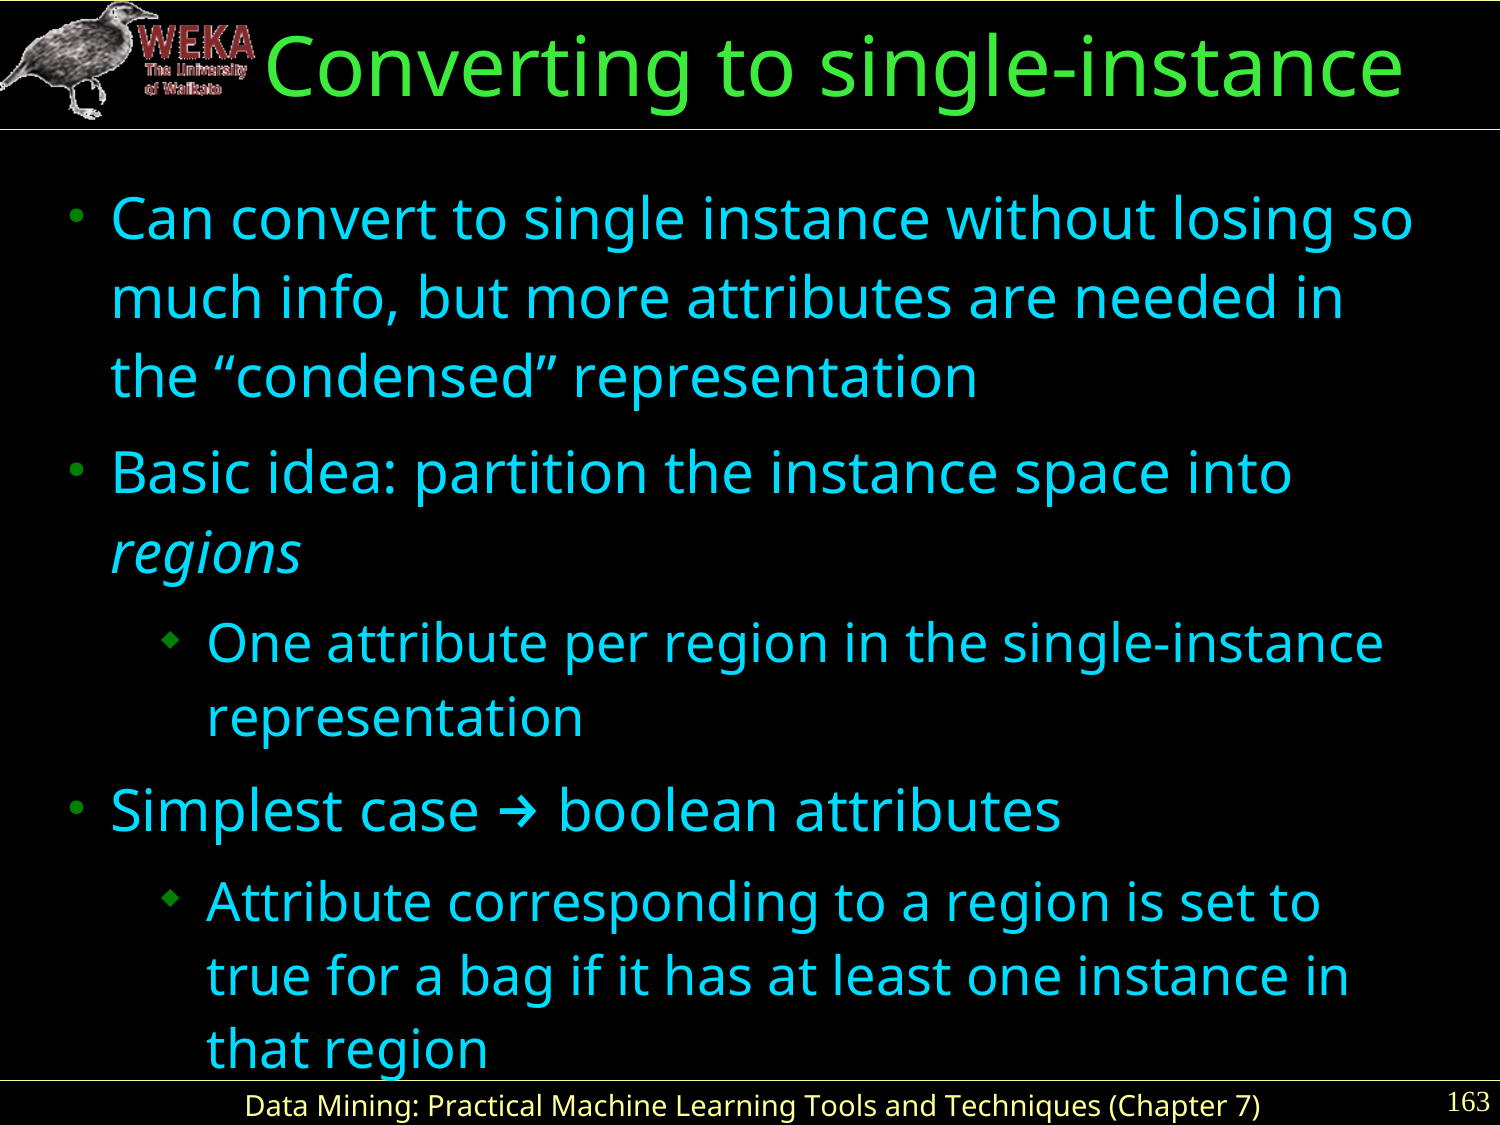

# Converting to single-instance
Can convert to single instance without losing so much info, but more attributes are needed in the “condensed” representation
Basic idea: partition the instance space into regions
One attribute per region in the single-instance representation
Simplest case → boolean attributes
Attribute corresponding to a region is set to true for a bag if it has at least one instance in that region
Data Mining: Practical Machine Learning Tools and Techniques (Chapter 7)
163